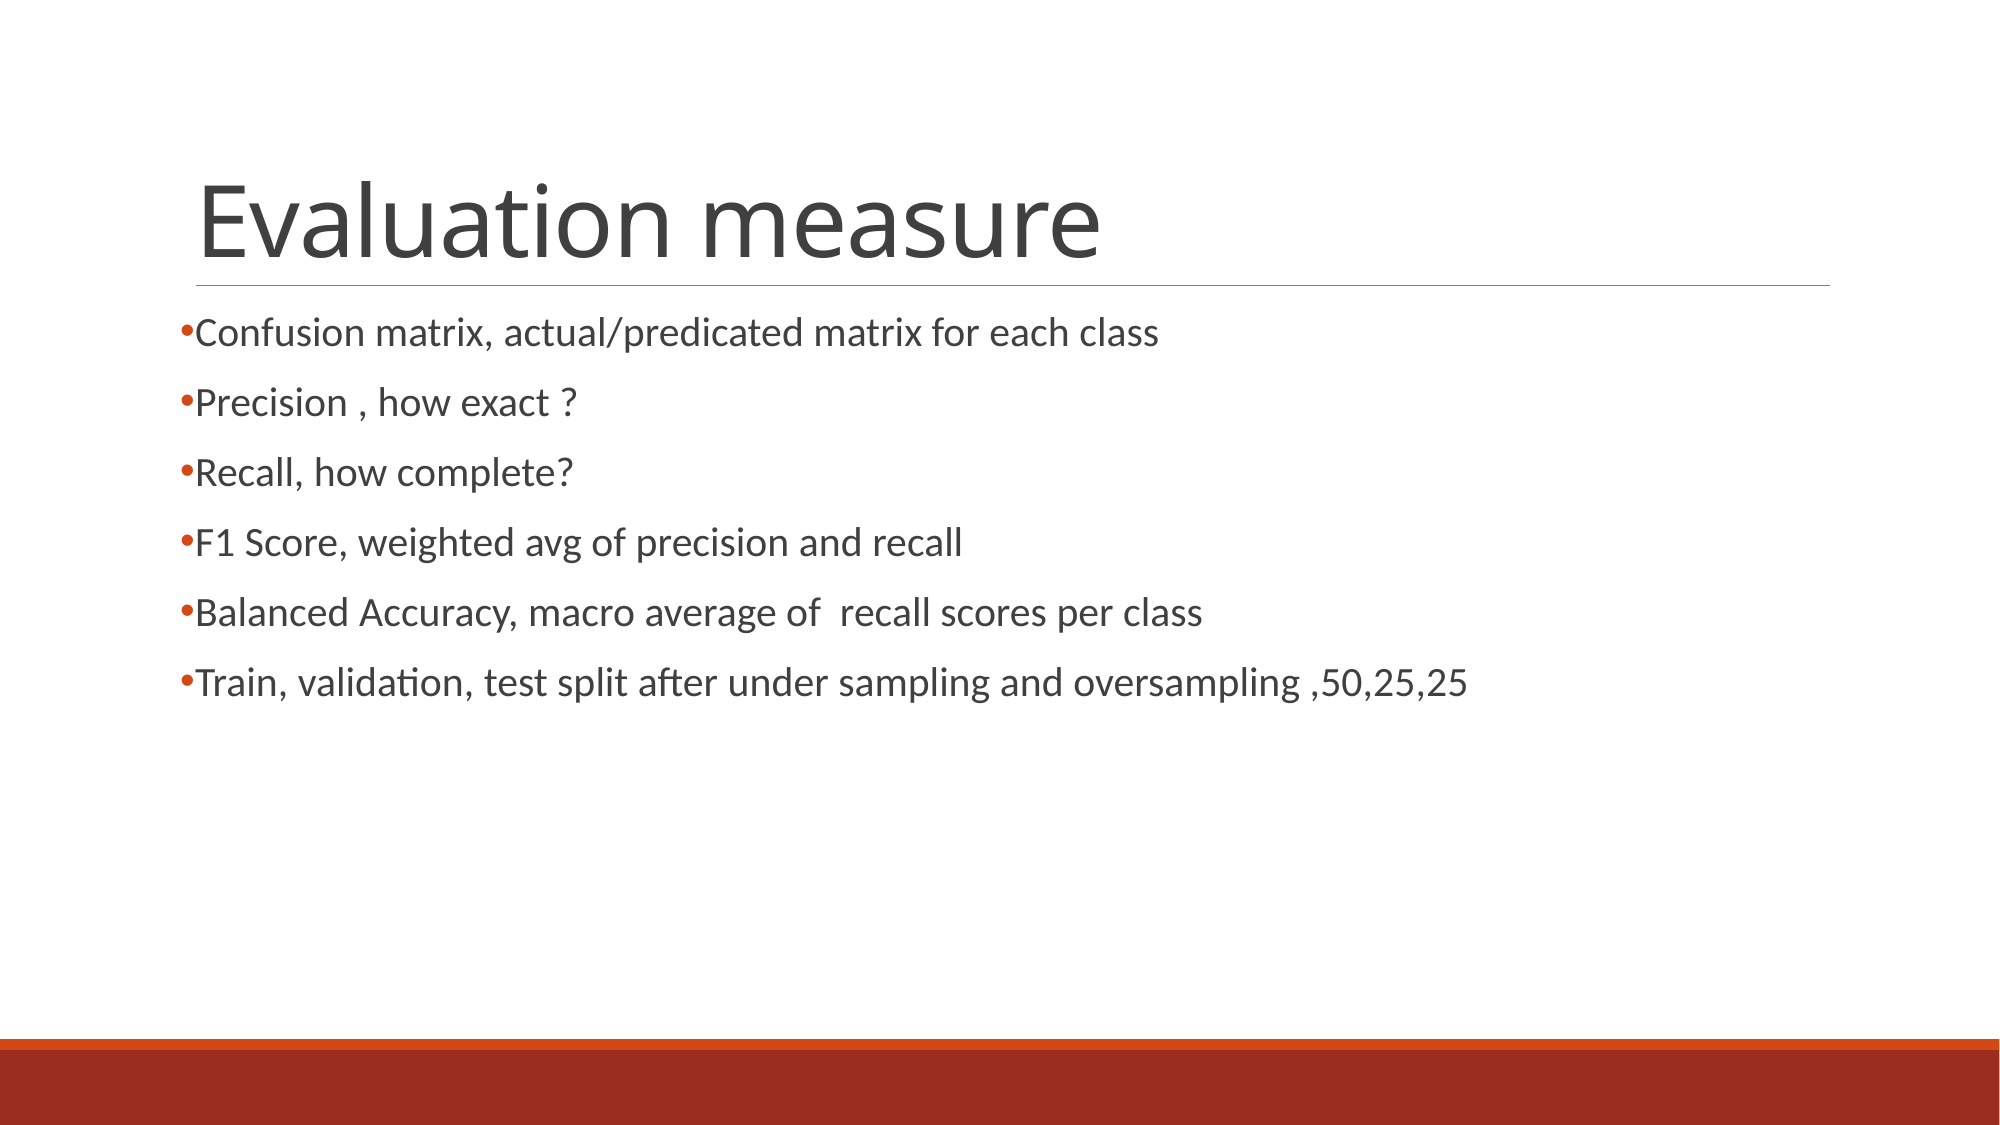

# Evaluation measure
Confusion matrix, actual/predicated matrix for each class
Precision , how exact ?
Recall, how complete?
F1 Score, weighted avg of precision and recall
Balanced Accuracy, macro average of recall scores per class
Train, validation, test split after under sampling and oversampling ,50,25,25